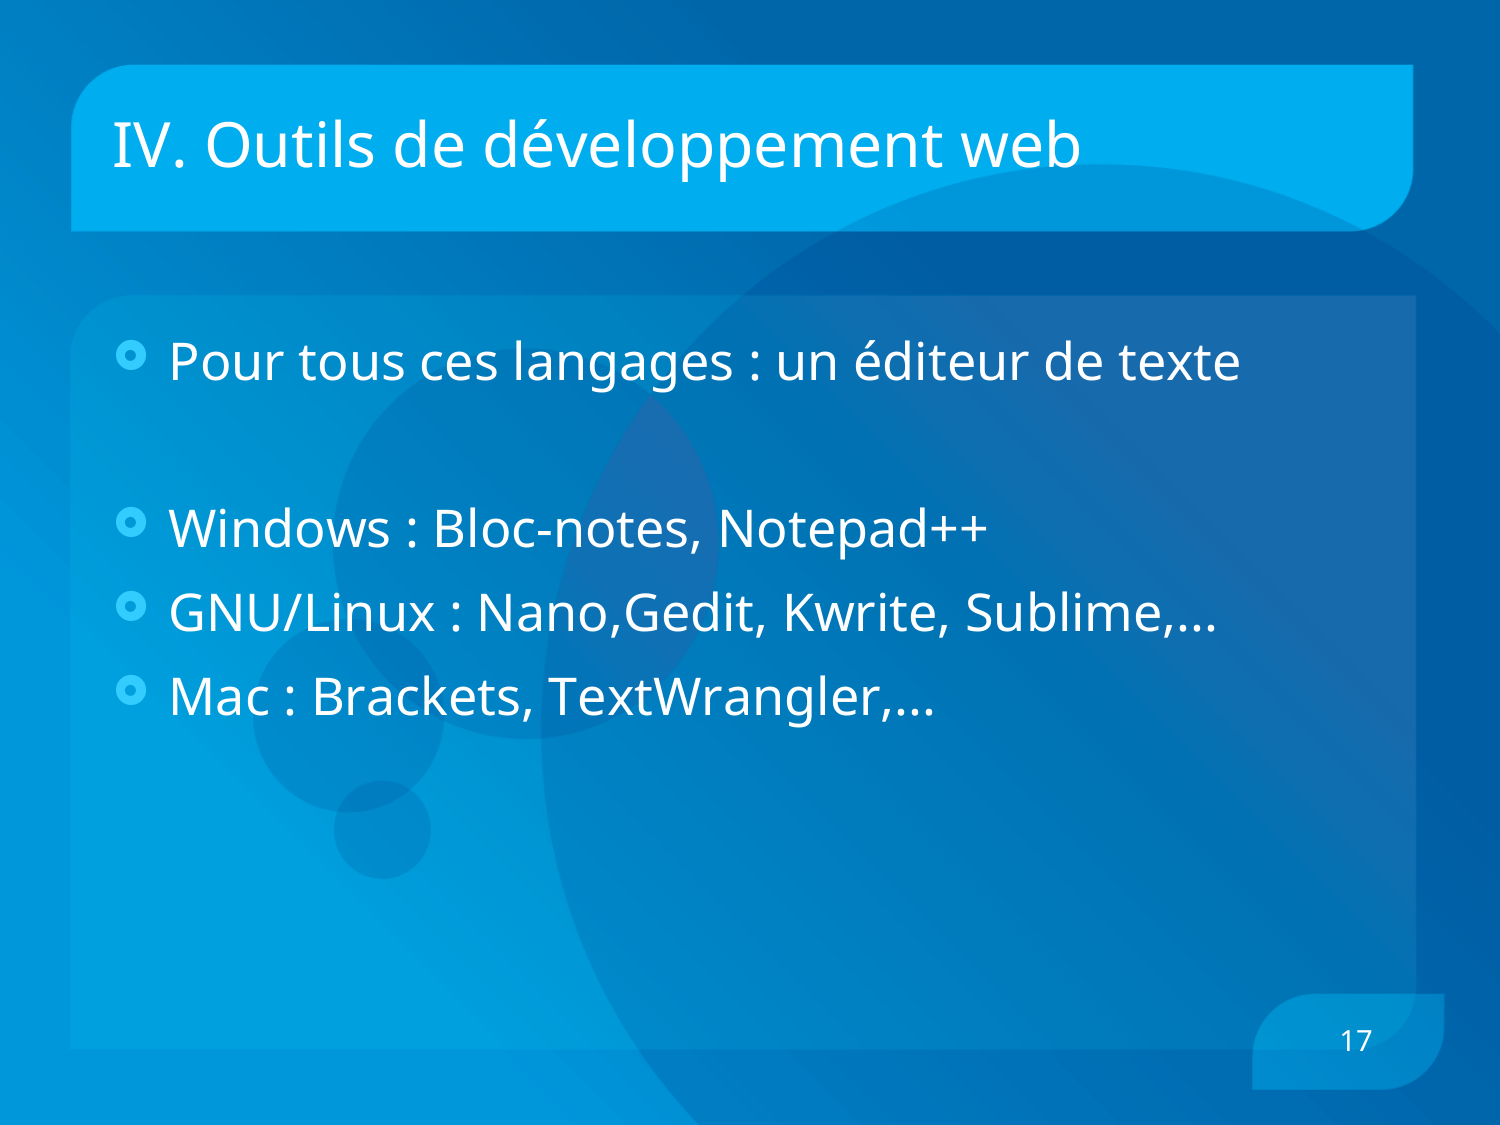

# IV. Outils de développement web
Pour tous ces langages : un éditeur de texte
Windows : Bloc-notes, Notepad++
GNU/Linux : Nano,Gedit, Kwrite, Sublime,...
Mac : Brackets, TextWrangler,...
17